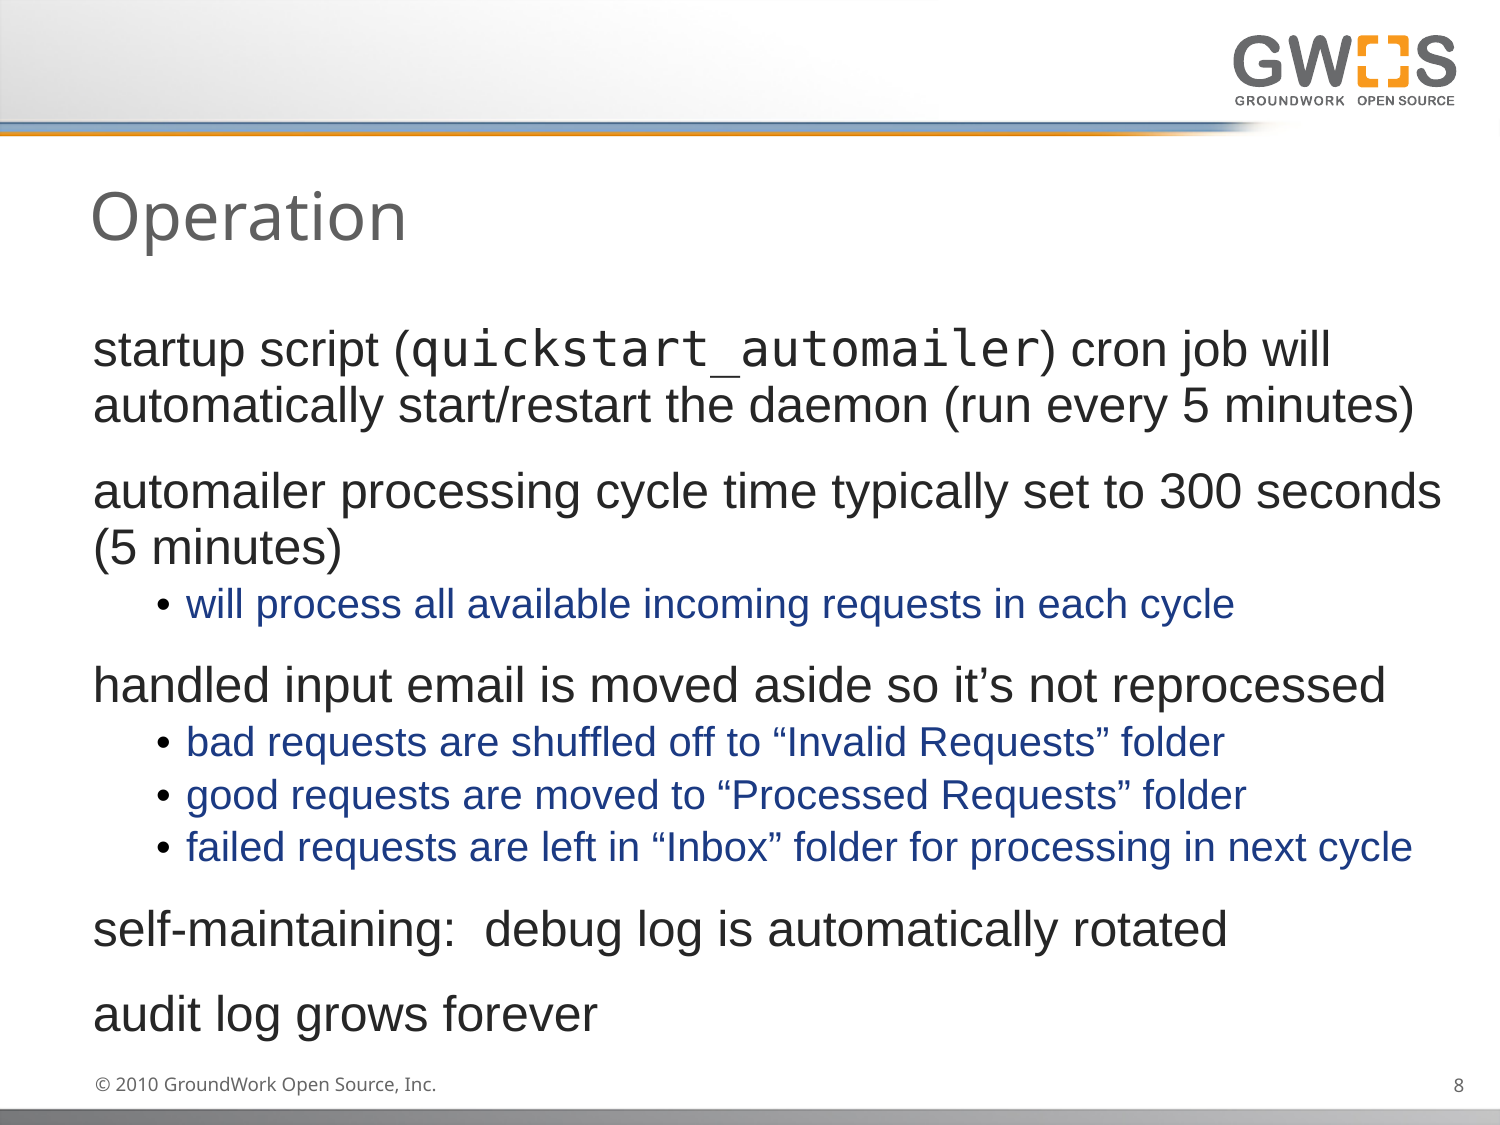

# Operation
startup script (quickstart_automailer) cron job will automatically start/restart the daemon (run every 5 minutes)
automailer processing cycle time typically set to 300 seconds (5 minutes)
will process all available incoming requests in each cycle
handled input email is moved aside so it’s not reprocessed
bad requests are shuffled off to “Invalid Requests” folder
good requests are moved to “Processed Requests” folder
failed requests are left in “Inbox” folder for processing in next cycle
self-maintaining: debug log is automatically rotated
audit log grows forever
8